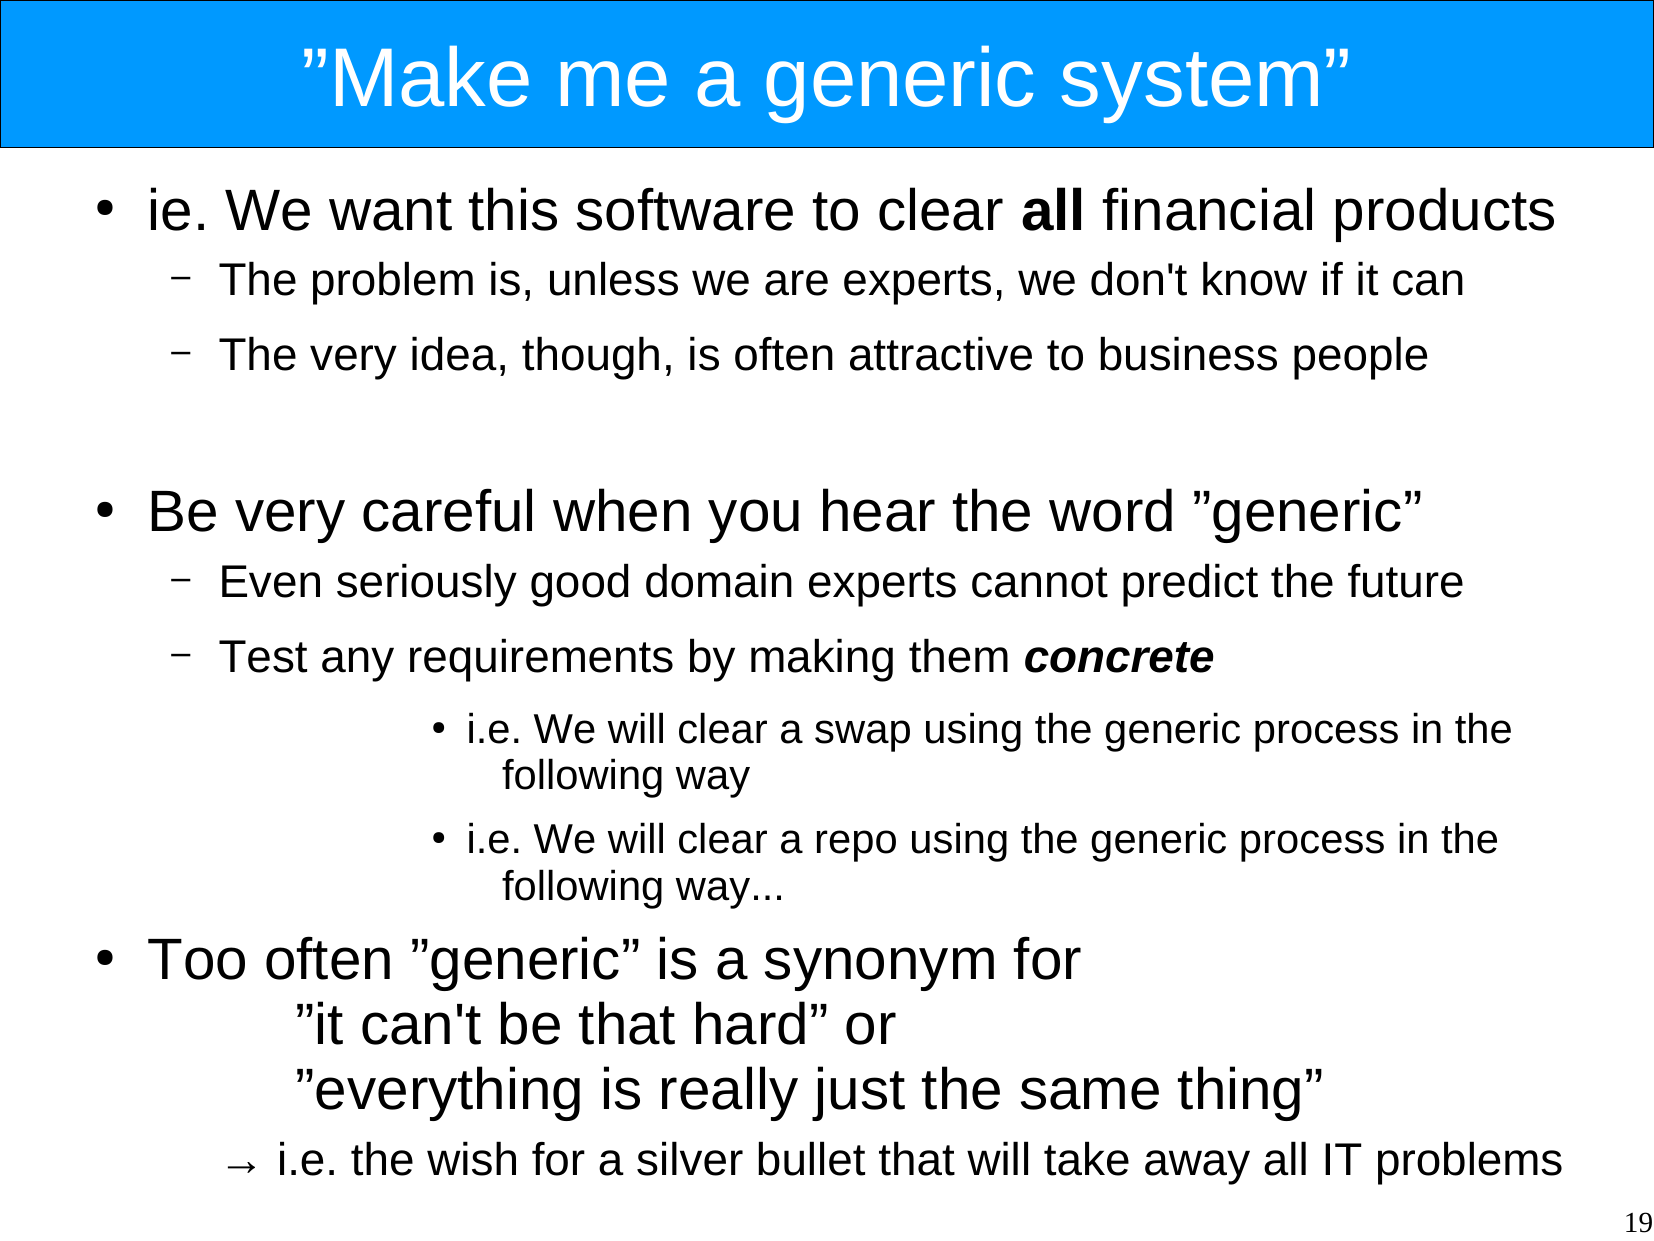

# ”Make me a generic system”
ie. We want this software to clear all financial products
The problem is, unless we are experts, we don't know if it can
The very idea, though, is often attractive to business people
Be very careful when you hear the word ”generic”
Even seriously good domain experts cannot predict the future
Test any requirements by making them concrete
i.e. We will clear a swap using the generic process in the following way
i.e. We will clear a repo using the generic process in the following way...
Too often ”generic” is a synonym for
		”it can't be that hard” or
		”everything is really just the same thing”
→ i.e. the wish for a silver bullet that will take away all IT problems
19